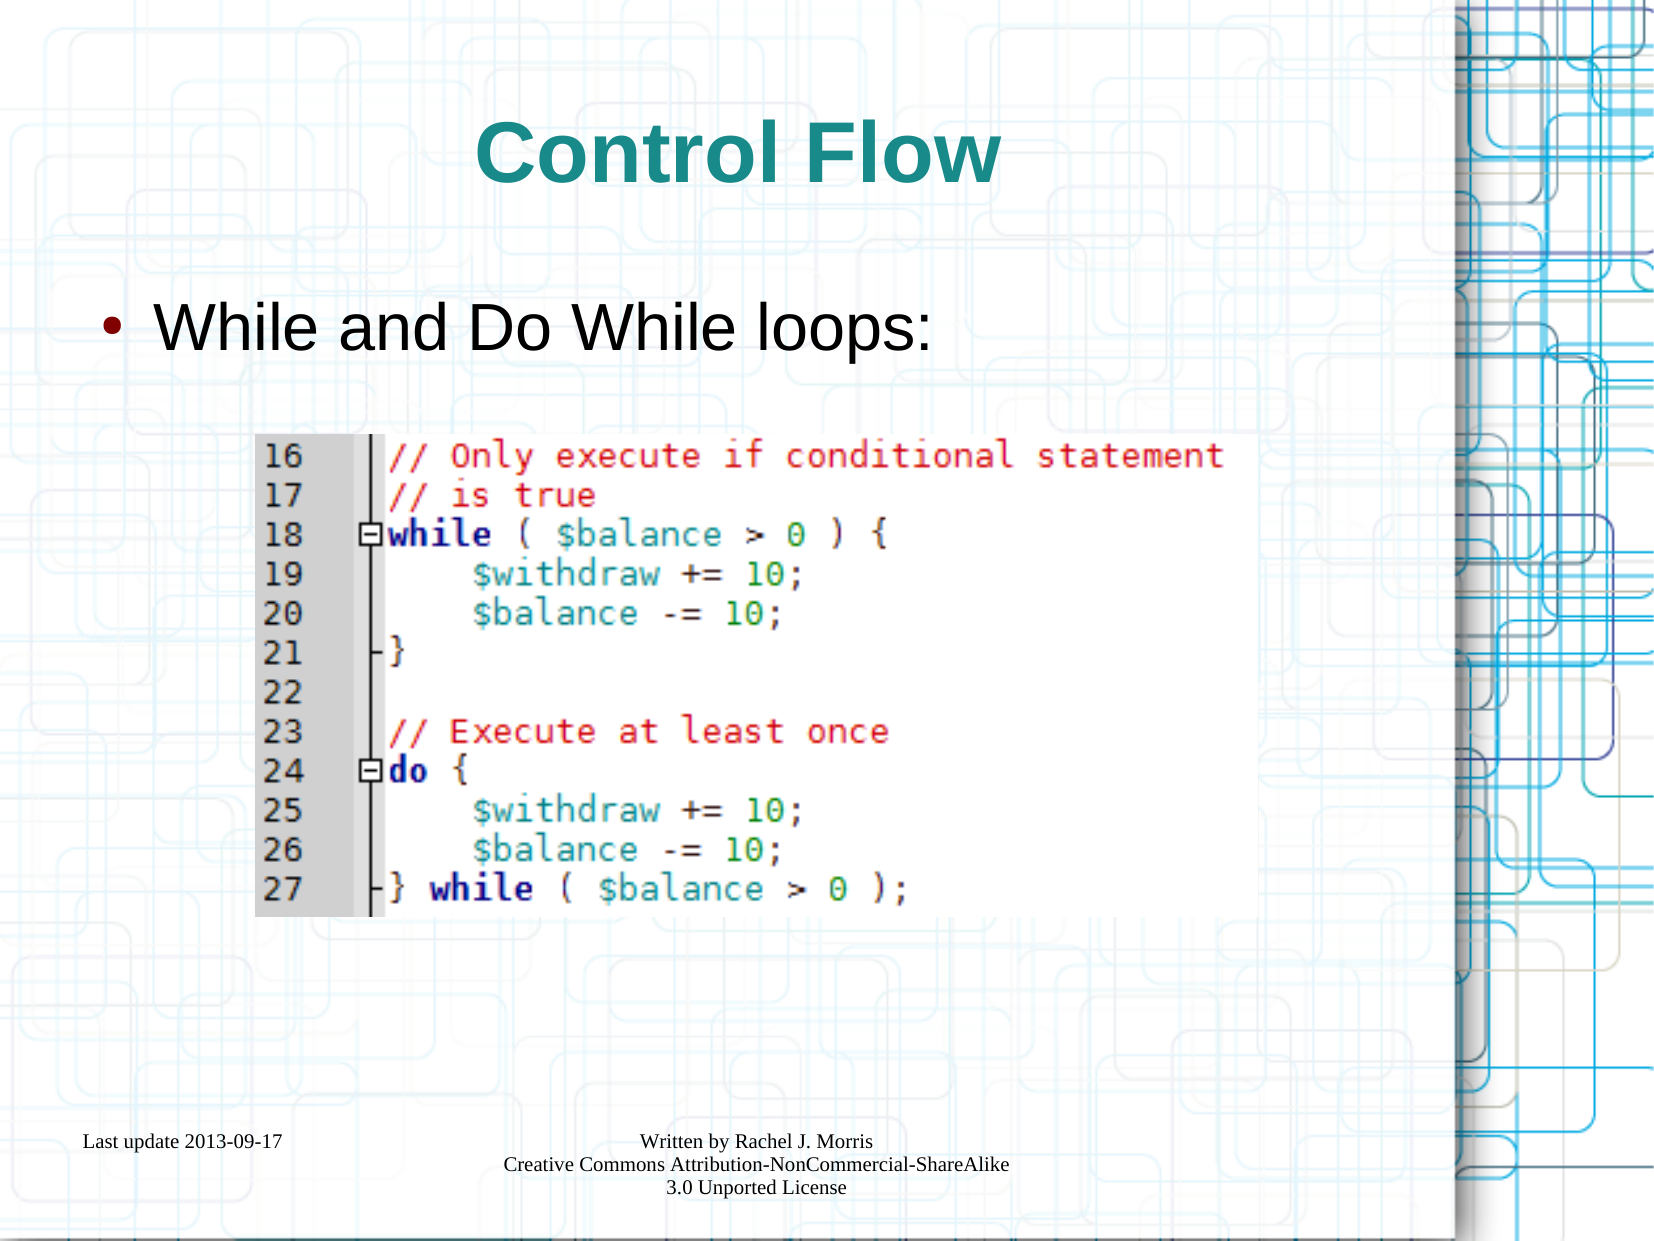

# Control Flow
While and Do While loops: